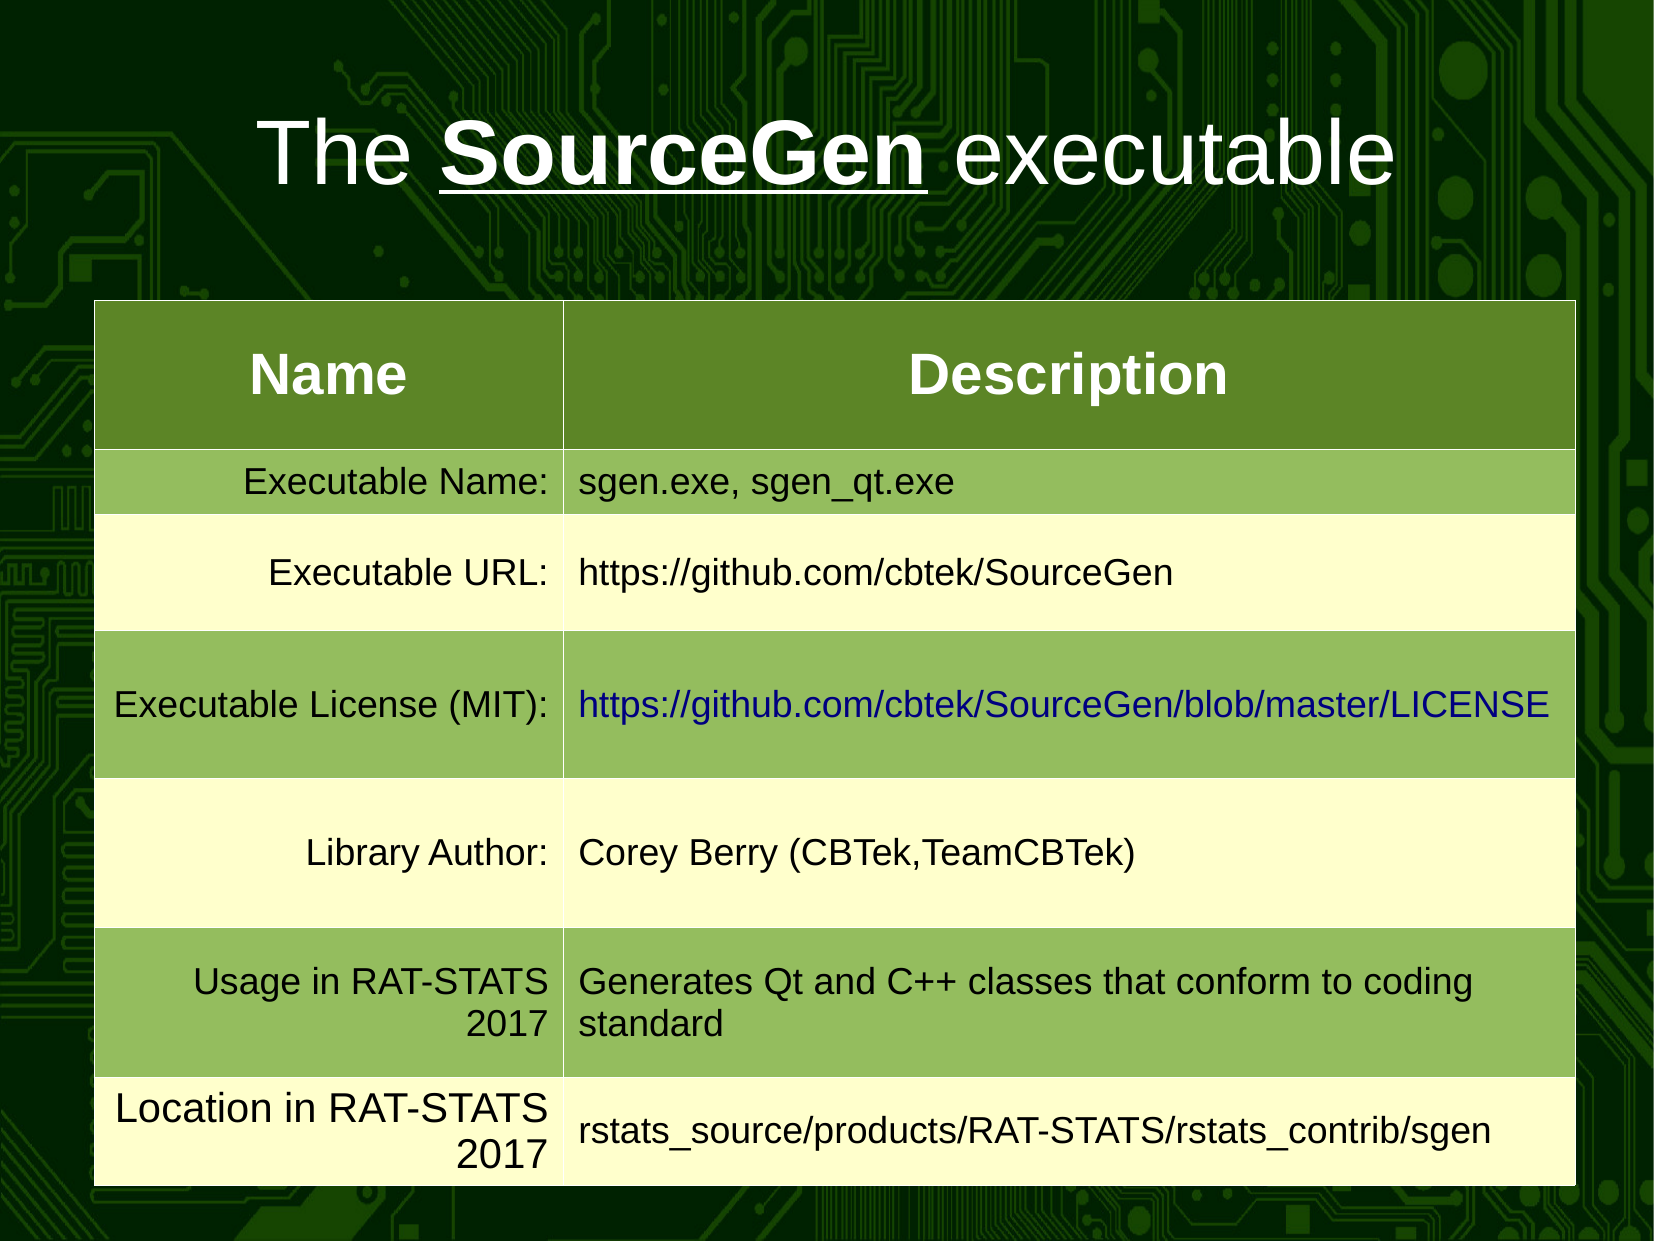

# The SourceGen executable
| Name | Description |
| --- | --- |
| Executable Name: | sgen.exe, sgen\_qt.exe |
| Executable URL: | https://github.com/cbtek/SourceGen |
| Executable License (MIT): | https://github.com/cbtek/SourceGen/blob/master/LICENSE |
| Library Author: | Corey Berry (CBTek,TeamCBTek) |
| Usage in RAT-STATS 2017 | Generates Qt and C++ classes that conform to coding standard |
| Location in RAT-STATS 2017 | rstats\_source/products/RAT-STATS/rstats\_contrib/sgen |